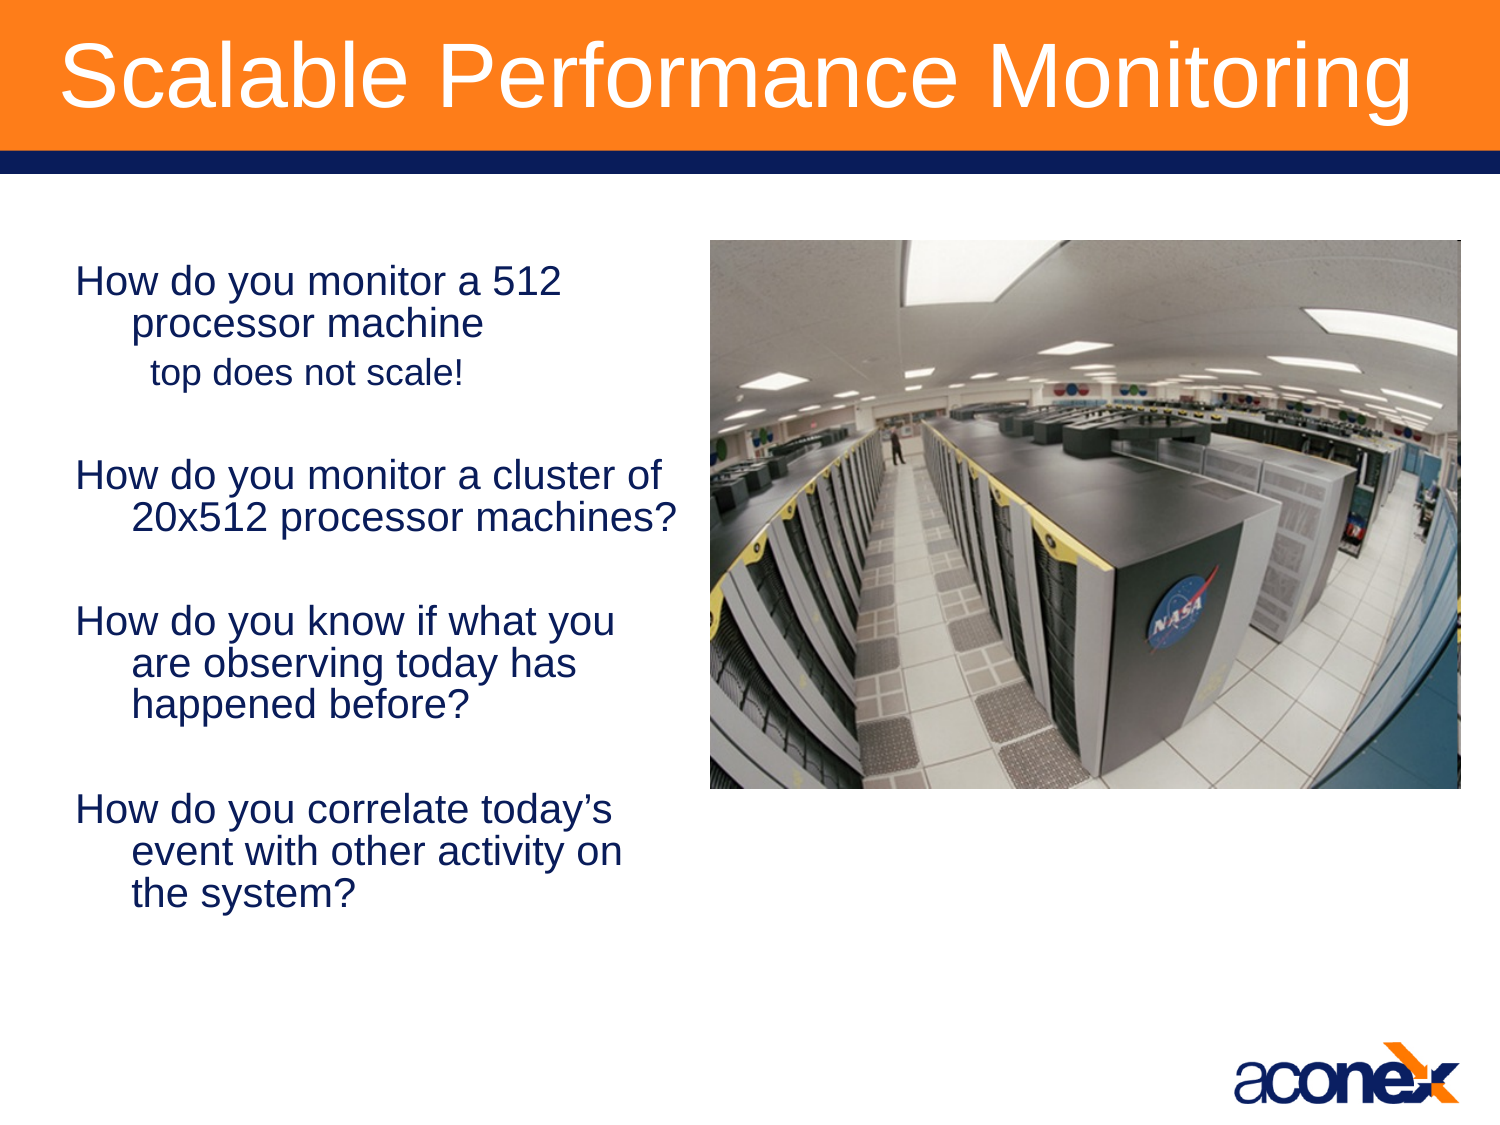

# Scalable Performance Monitoring
How do you monitor a 512 processor machine
top does not scale!
How do you monitor a cluster of 20x512 processor machines?
How do you know if what you are observing today has happened before?
How do you correlate today’s event with other activity on the system?